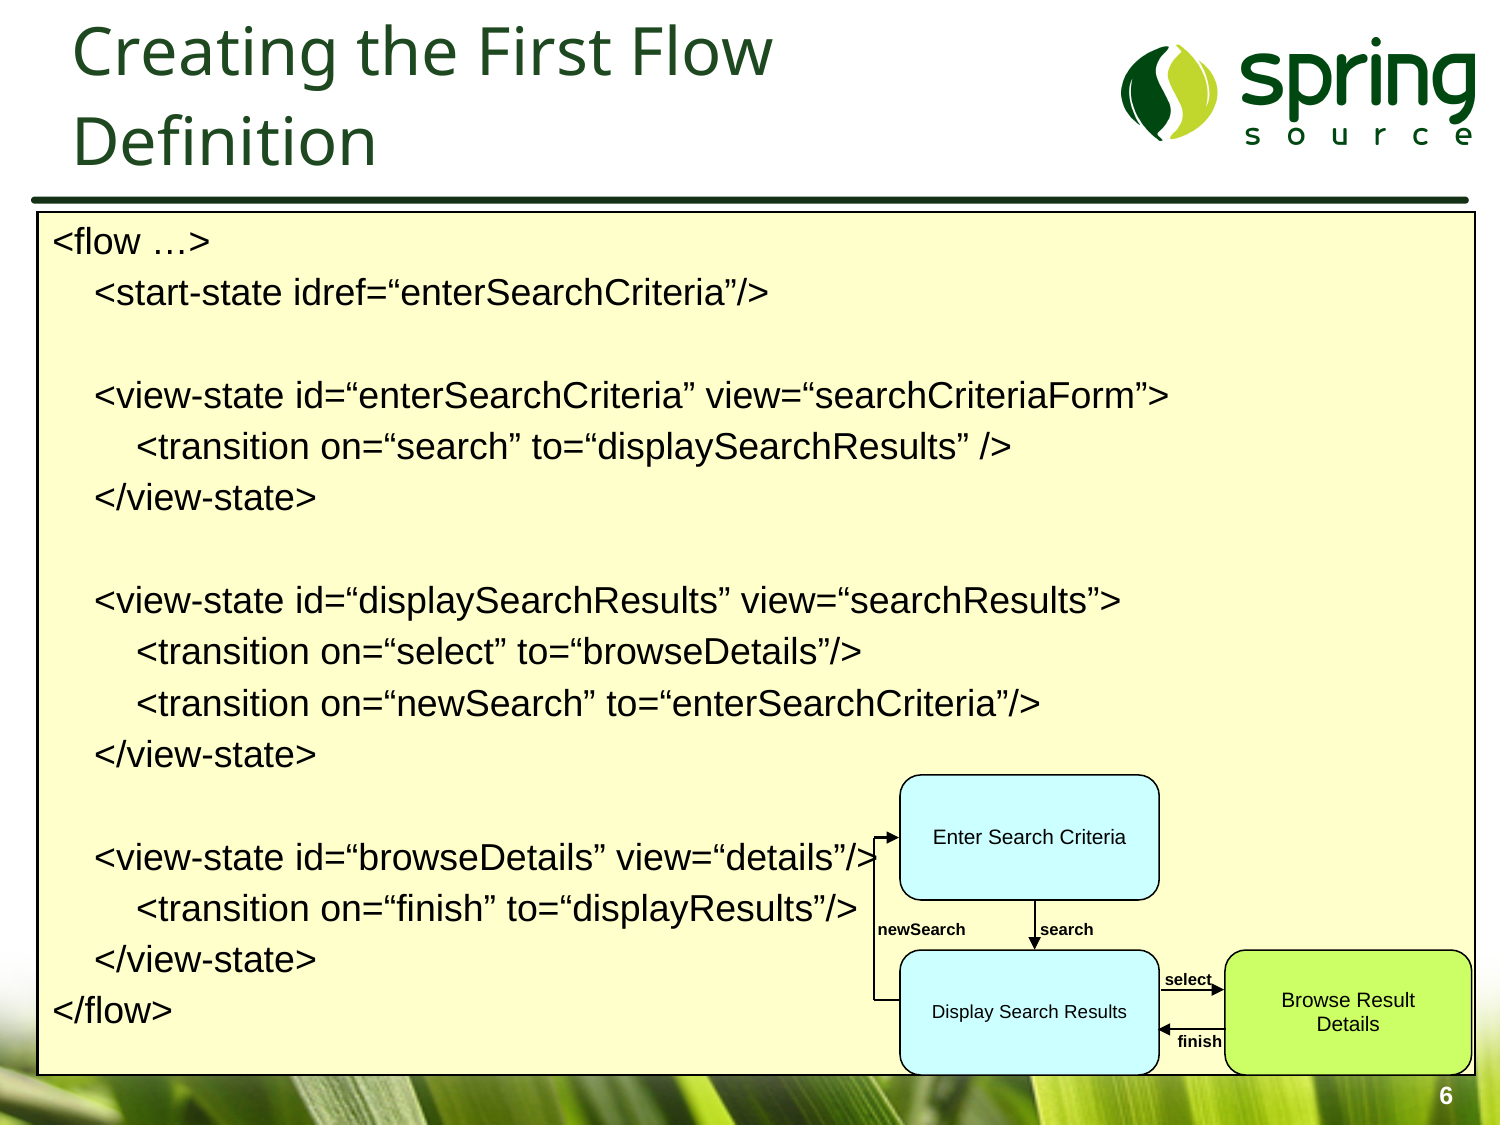

# Creating the First Flow Definition
<flow …>
 <start-state idref=“enterSearchCriteria”/>
 <view-state id=“enterSearchCriteria” view=“searchCriteriaForm”>
 <transition on=“search” to=“displaySearchResults” />
 </view-state>
 <view-state id=“displaySearchResults” view=“searchResults”>
 <transition on=“select” to=“browseDetails”/>
 <transition on=“newSearch” to=“enterSearchCriteria”/>
 </view-state>
 <view-state id=“browseDetails” view=“details”/>
 <transition on=“finish” to=“displayResults”/>
 </view-state>
</flow>
Enter Search Criteria
newSearch
search
Display Search Results
Browse Result
Details
select
finish